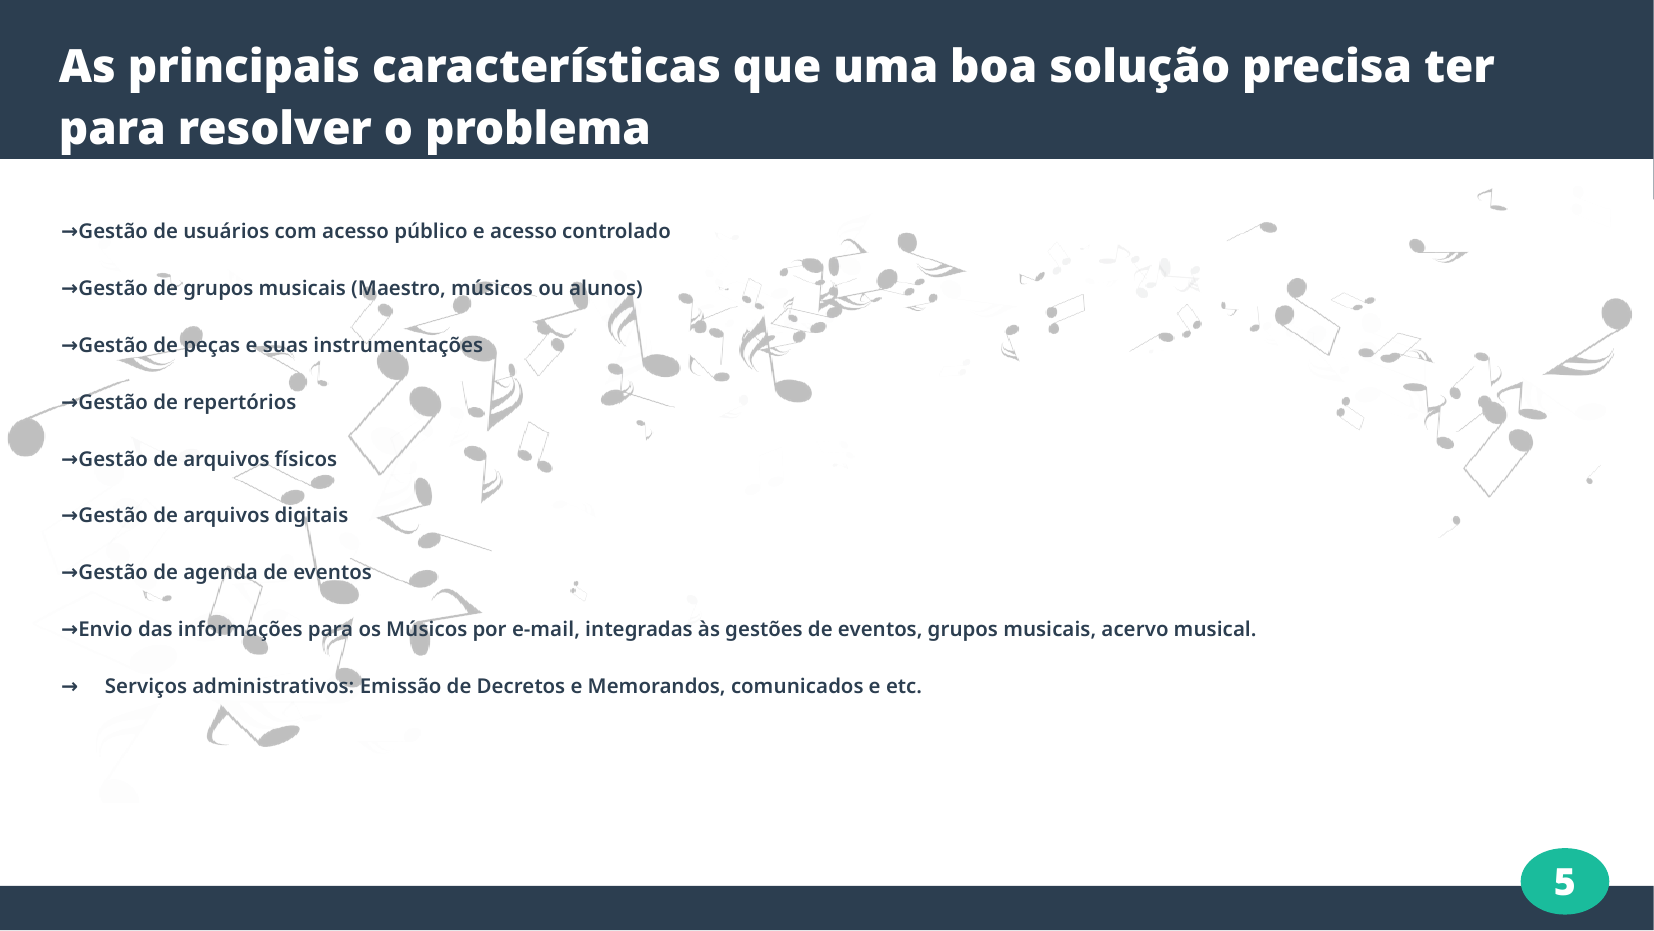

# As principais características que uma boa solução precisa ter para resolver o problema
→Gestão de usuários com acesso público e acesso controlado
→Gestão de grupos musicais (Maestro, músicos ou alunos)
→Gestão de peças e suas instrumentações
→Gestão de repertórios
→Gestão de arquivos físicos
→Gestão de arquivos digitais
→Gestão de agenda de eventos
→Envio das informações para os Músicos por e-mail, integradas às gestões de eventos, grupos musicais, acervo musical.
→ Serviços administrativos: Emissão de Decretos e Memorandos, comunicados e etc.
5